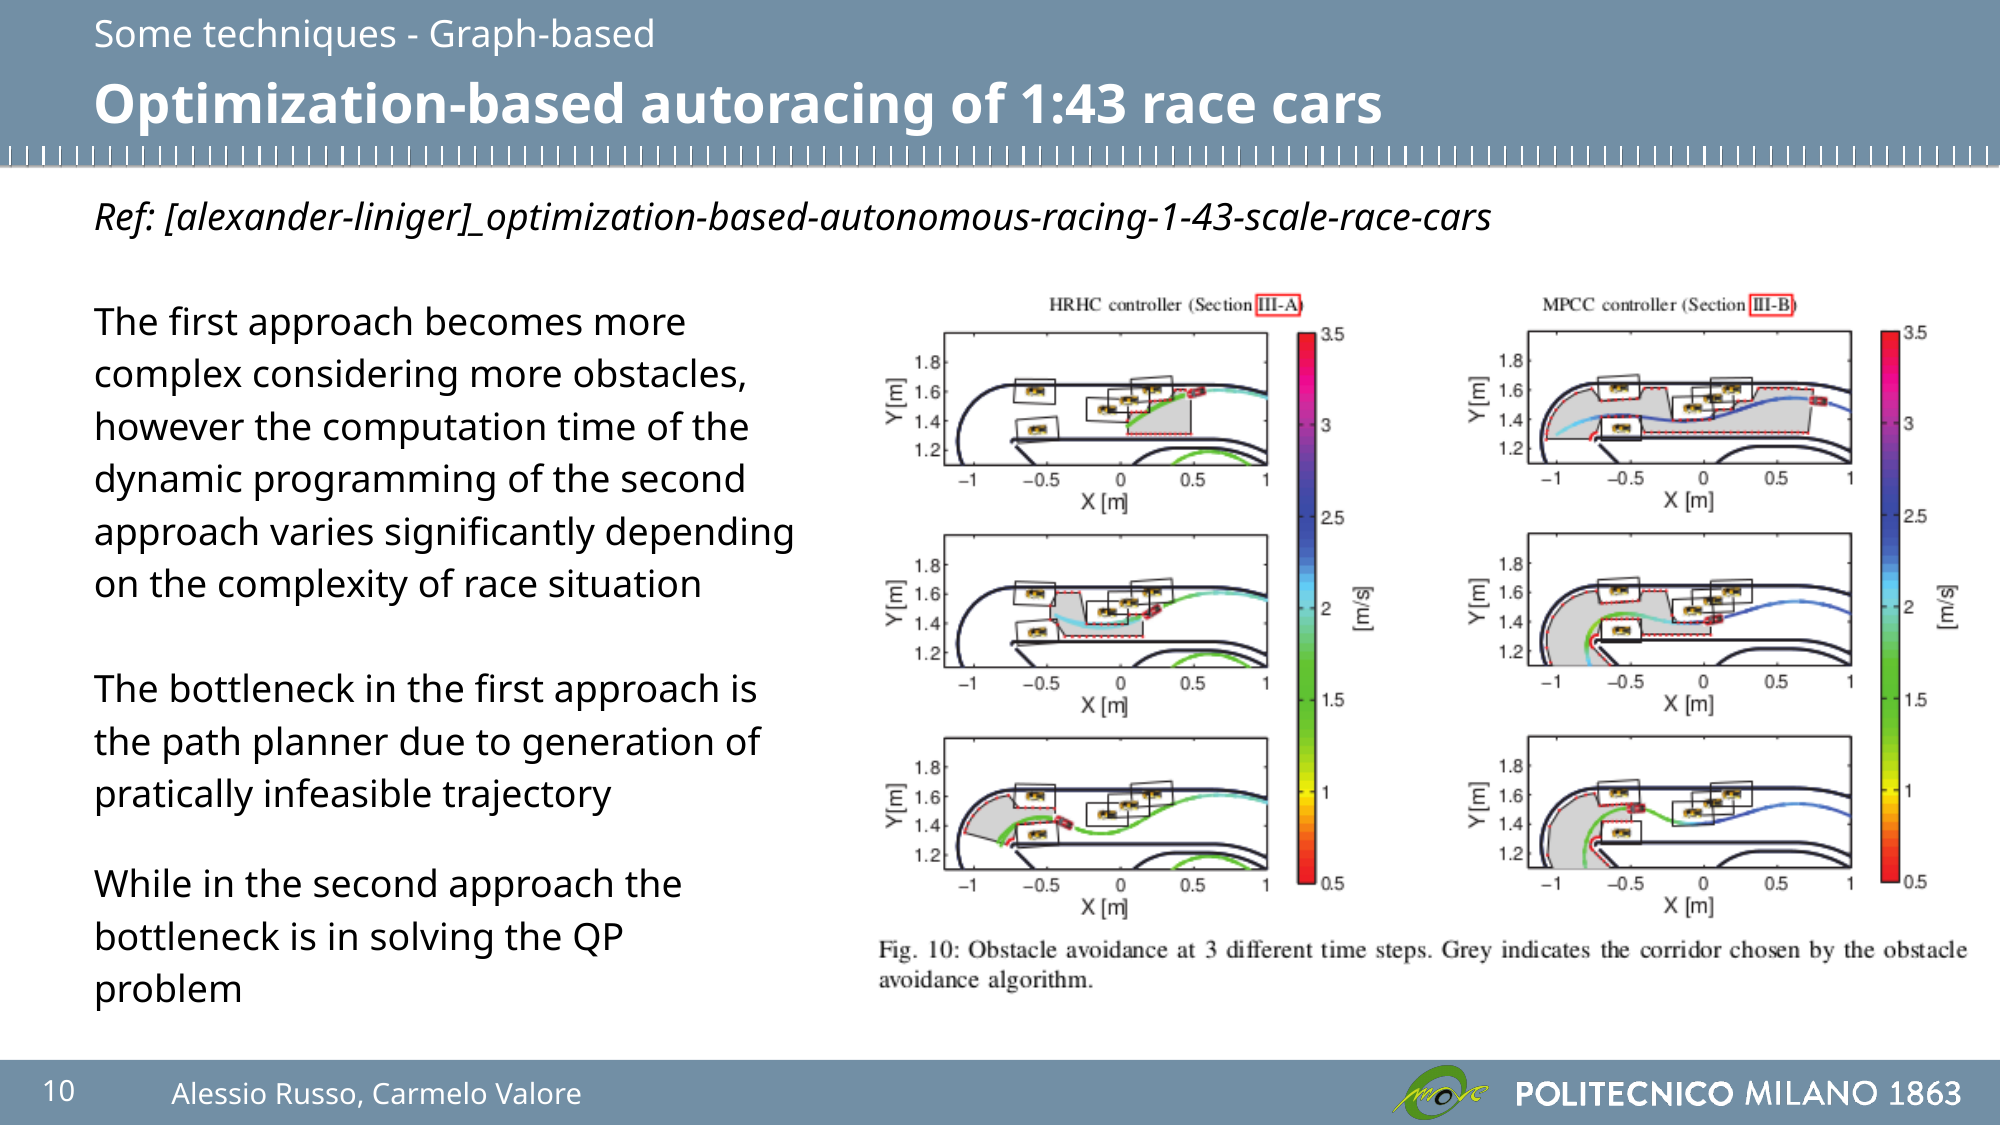

Some techniques - Graph-based
# Optimization-based autoracing of 1:43 race cars
Ref: [alexander-liniger]_optimization-based-autonomous-racing-1-43-scale-race-cars
The first approach becomes more
complex considering more obstacles,
however the computation time of the
dynamic programming of the second
approach varies significantly depending
on the complexity of race situation
The bottleneck in the first approach is
the path planner due to generation of
pratically infeasible trajectory
While in the second approach the
bottleneck is in solving the QP
problem
Alessio Russo, Carmelo Valore